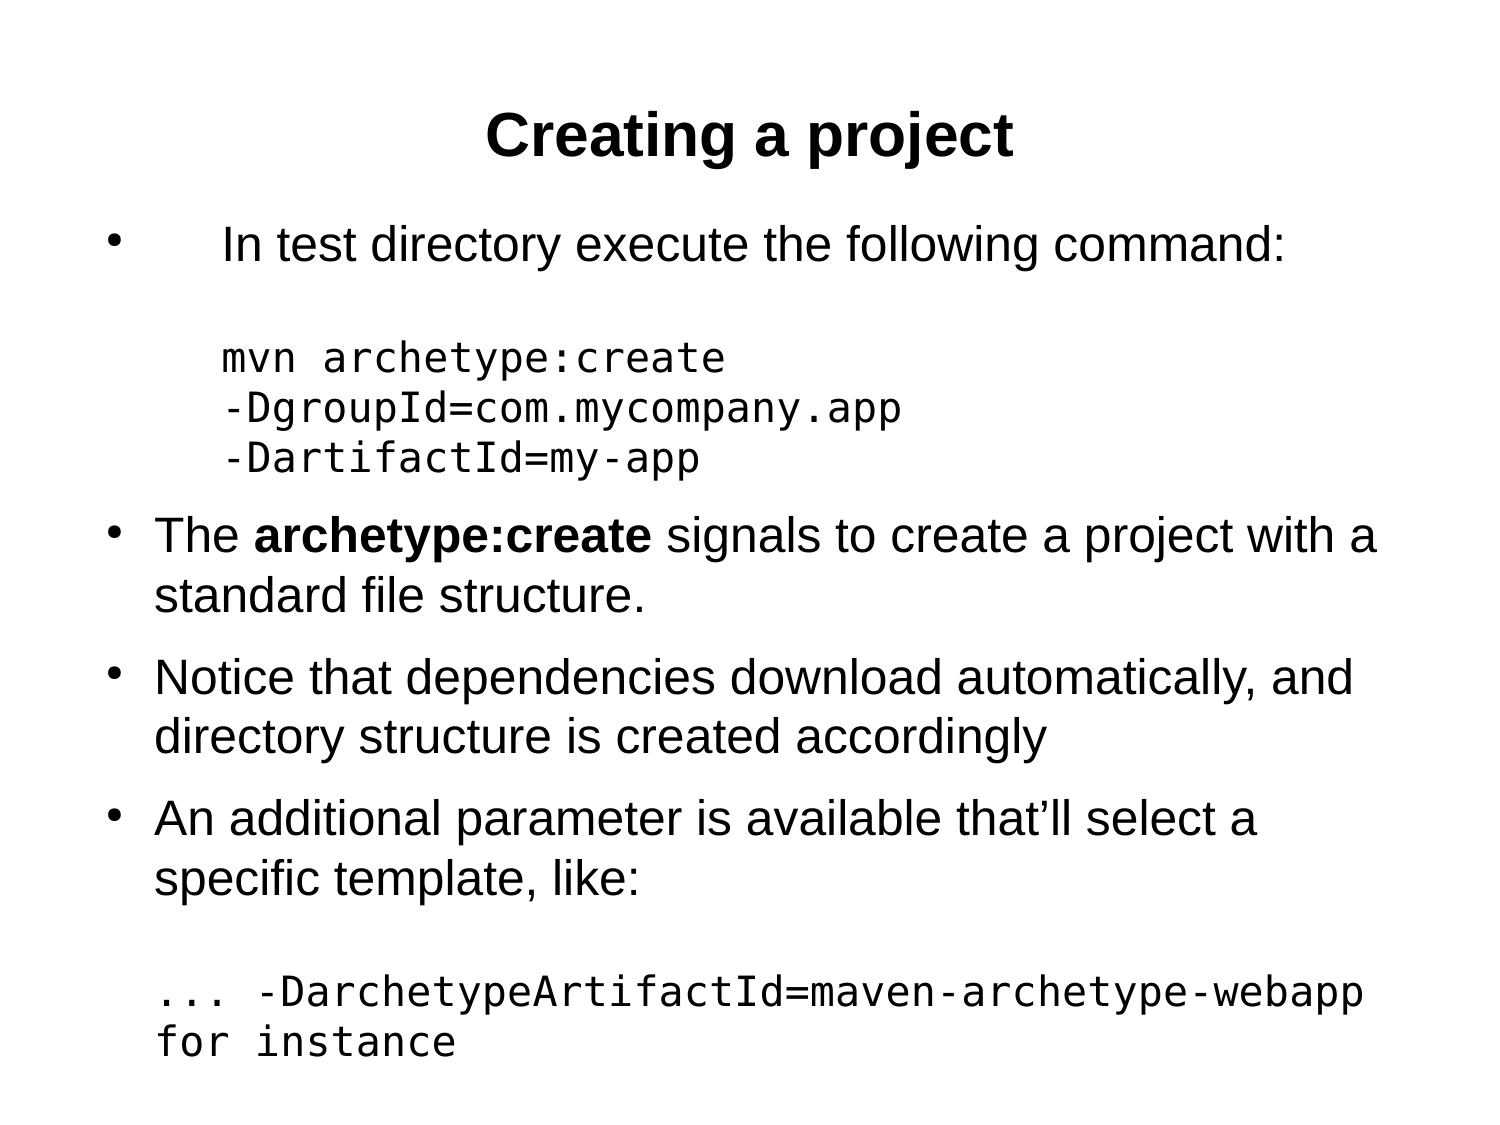

# Creating a project
	In test directory execute the following command:
	mvn archetype:create
		-DgroupId=com.mycompany.app
	-DartifactId=my-app
The archetype:create signals to create a project with a standard file structure.
Notice that dependencies download automatically, and directory structure is created accordingly
An additional parameter is available that’ll select a specific template, like:
... -DarchetypeArtifactId=maven-archetype-webapp for instance